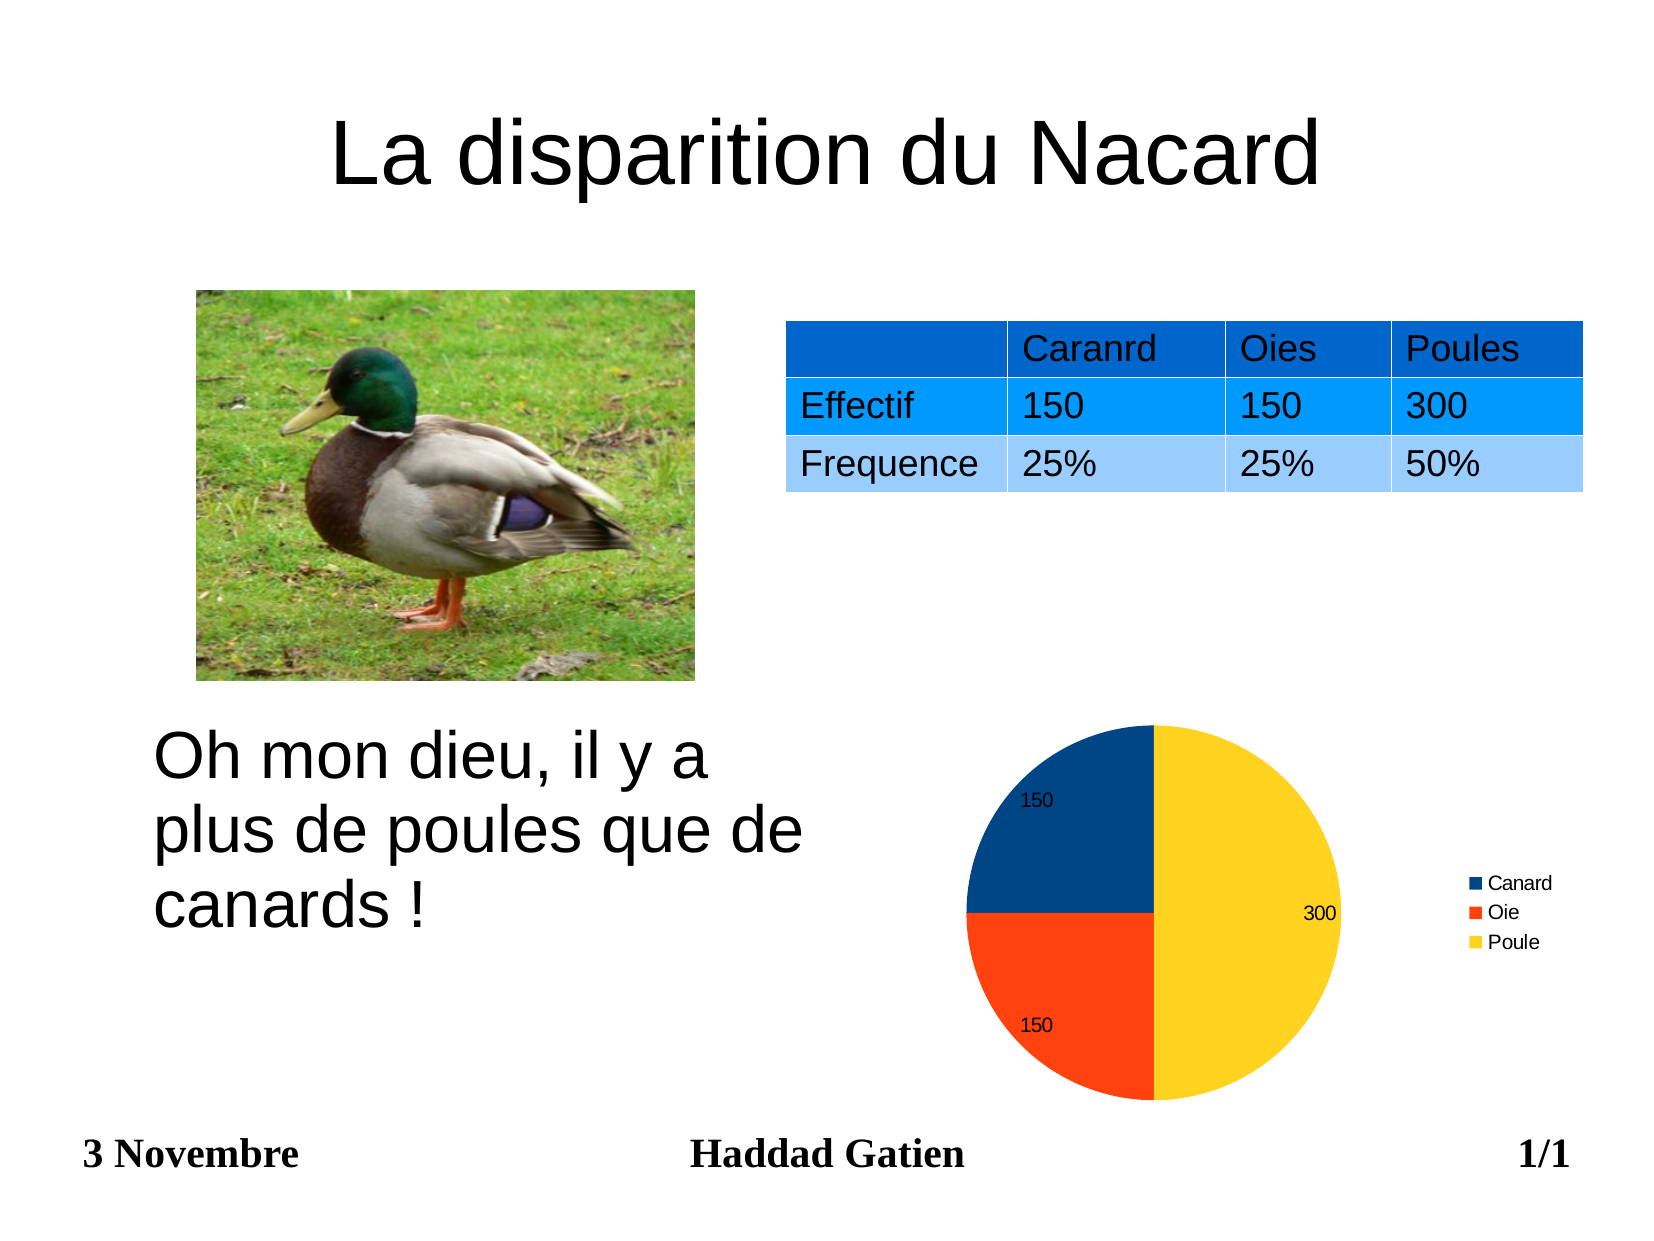

# La disparition du Nacard
| | Caranrd | Oies | Poules |
| --- | --- | --- | --- |
| Effectif | 150 | 150 | 300 |
| Frequence | 25% | 25% | 50% |
Oh mon dieu, il y a plus de poules que de canards !
### Chart
| Category | Canard |
|---|---|
| Canard | 150.0 |
| Oie | 150.0 |
| Poule | 300.0 |